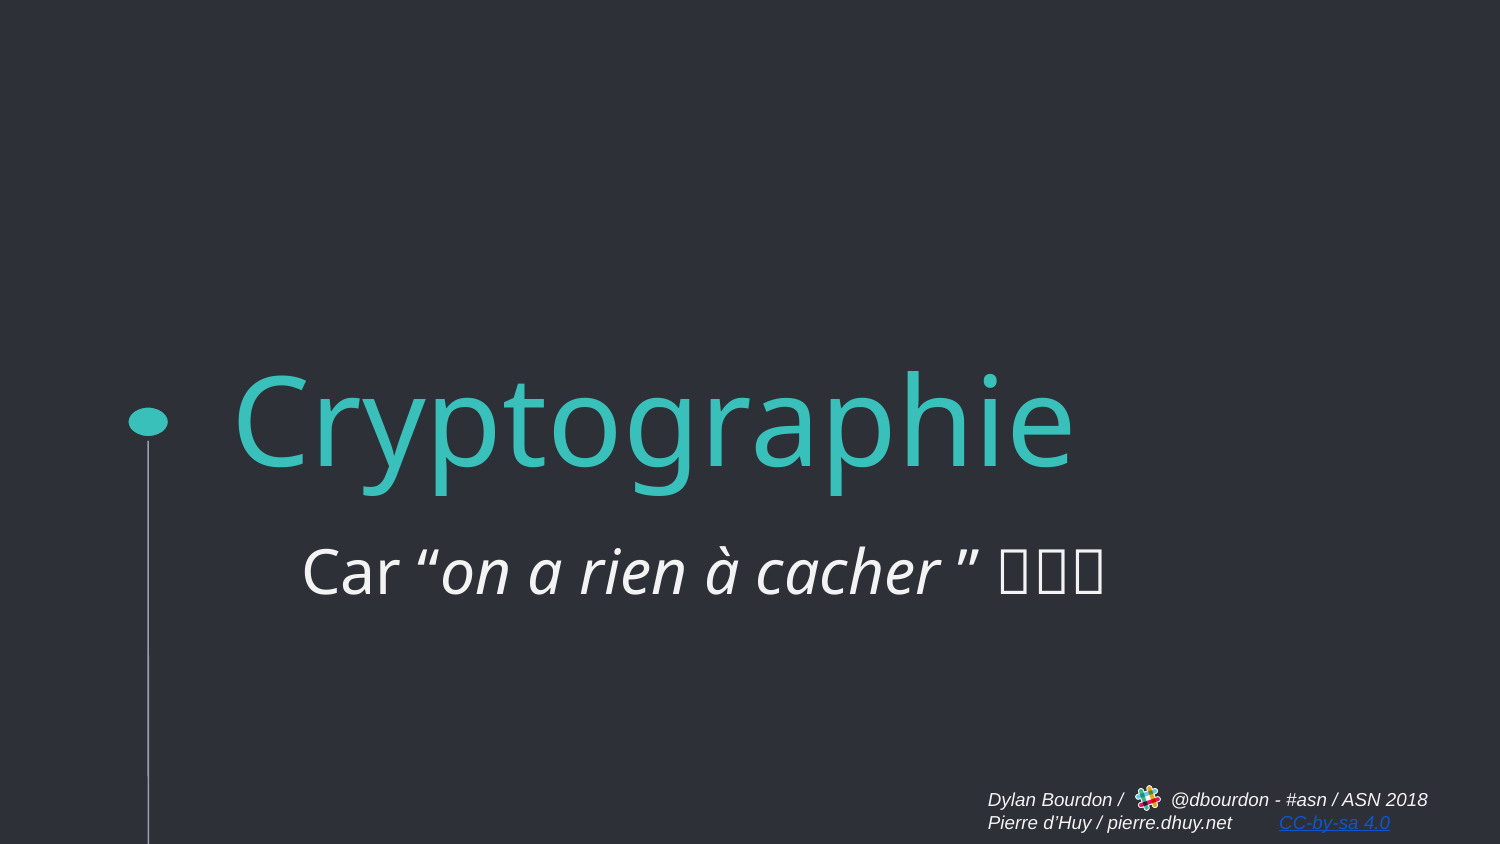

# Cryptographie
Car “on a rien à cacher ” 🙈🙉🙊
Dylan Bourdon / @dbourdon - #asn / ASN 2018
Pierre d’Huy / pierre.dhuy.net CC-by-sa 4.0